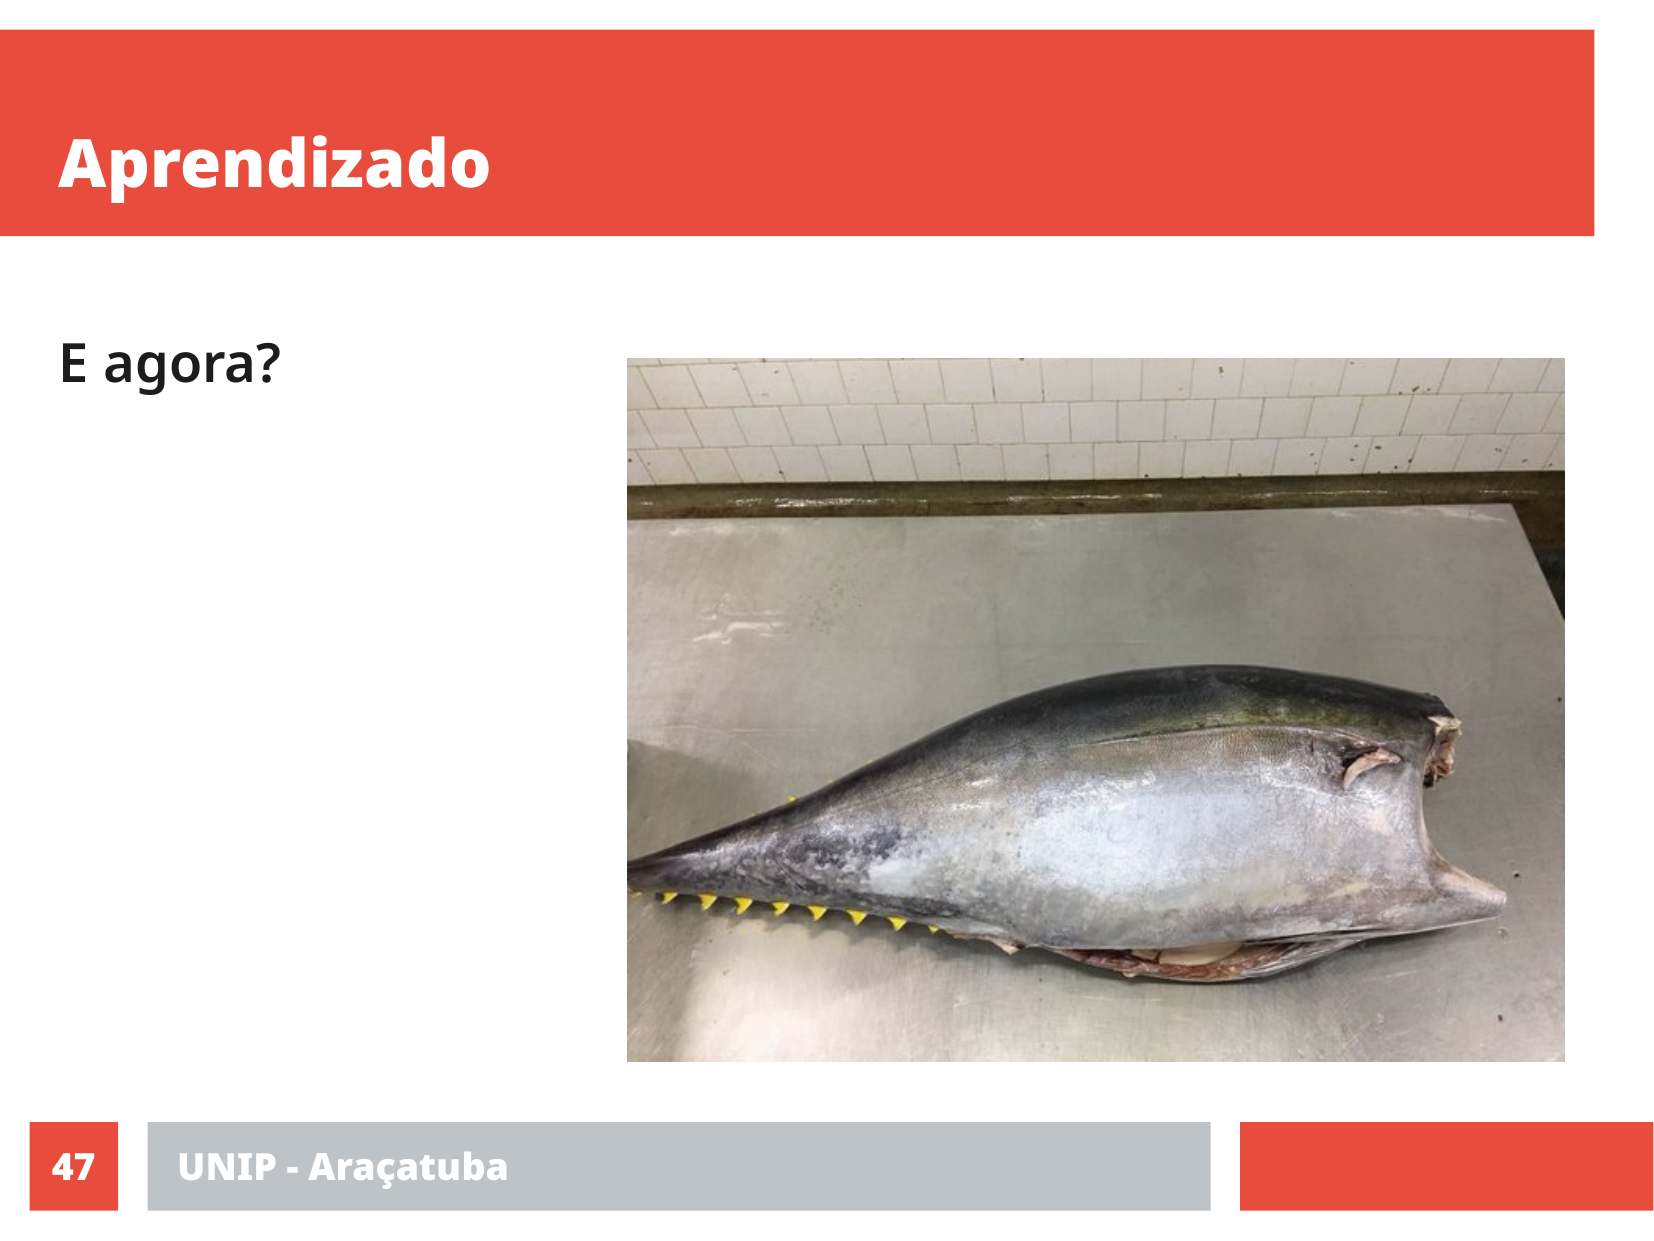

# Aprendizado
E agora?
47
UNIP - Araçatuba